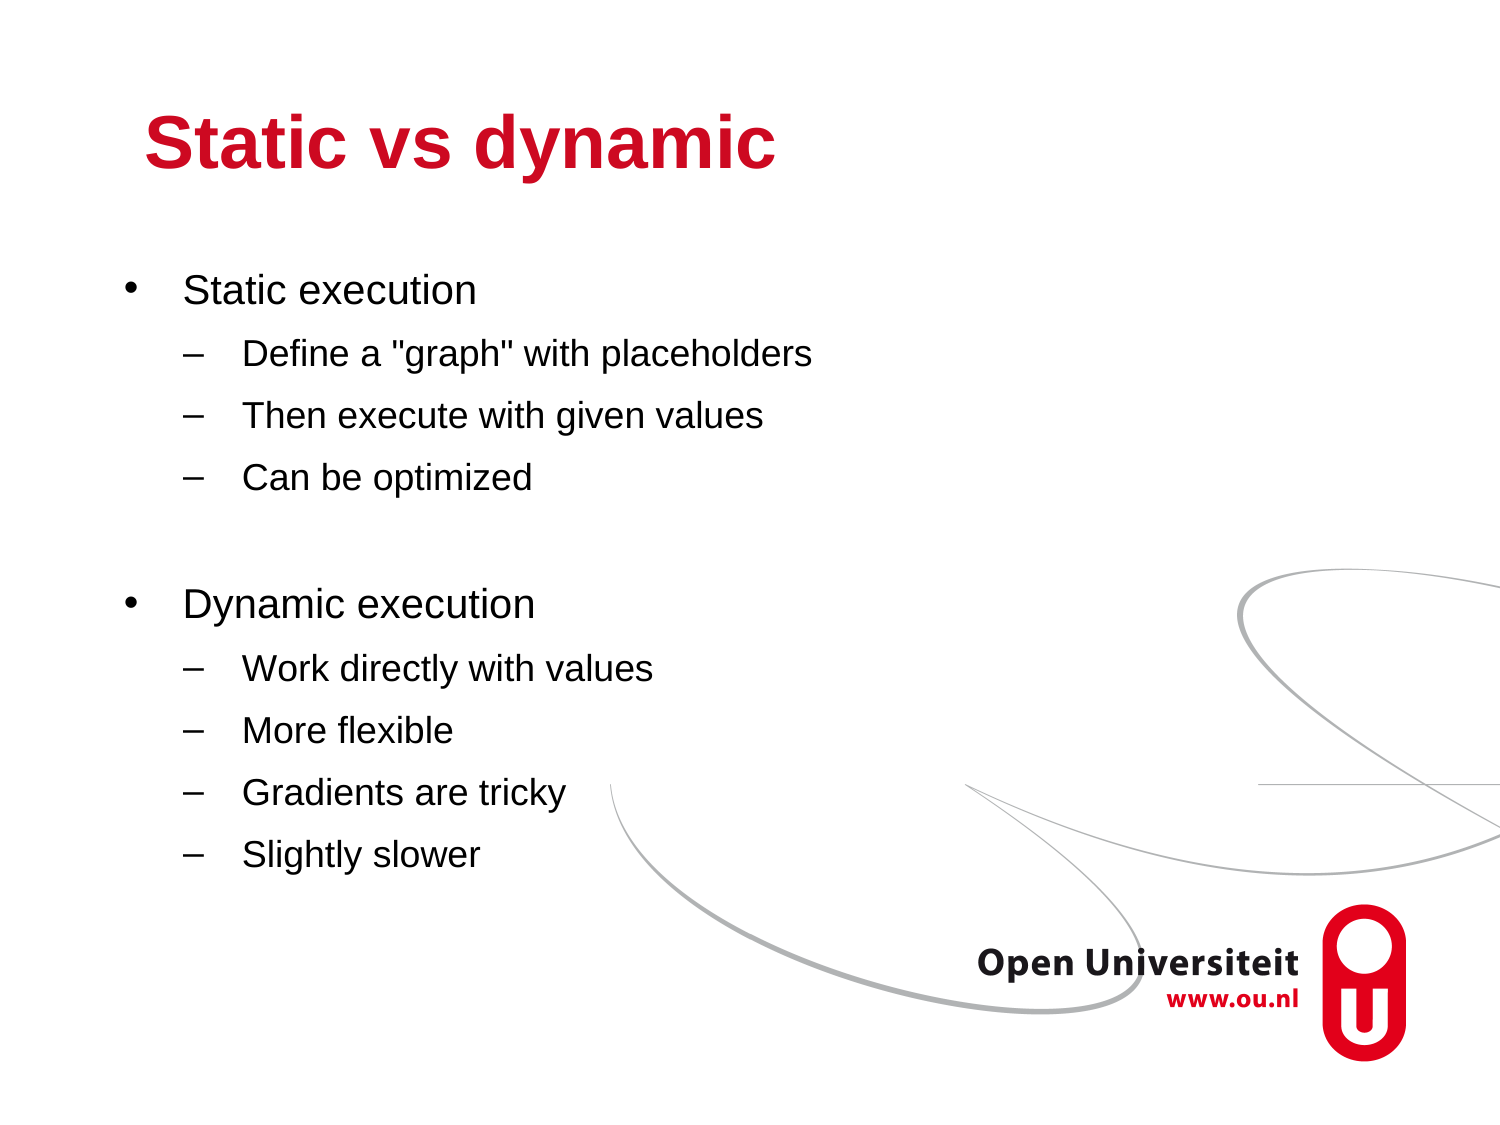

# Static vs dynamic
Static execution
Define a "graph" with placeholders
Then execute with given values
Can be optimized
Dynamic execution
Work directly with values
More flexible
Gradients are tricky
Slightly slower